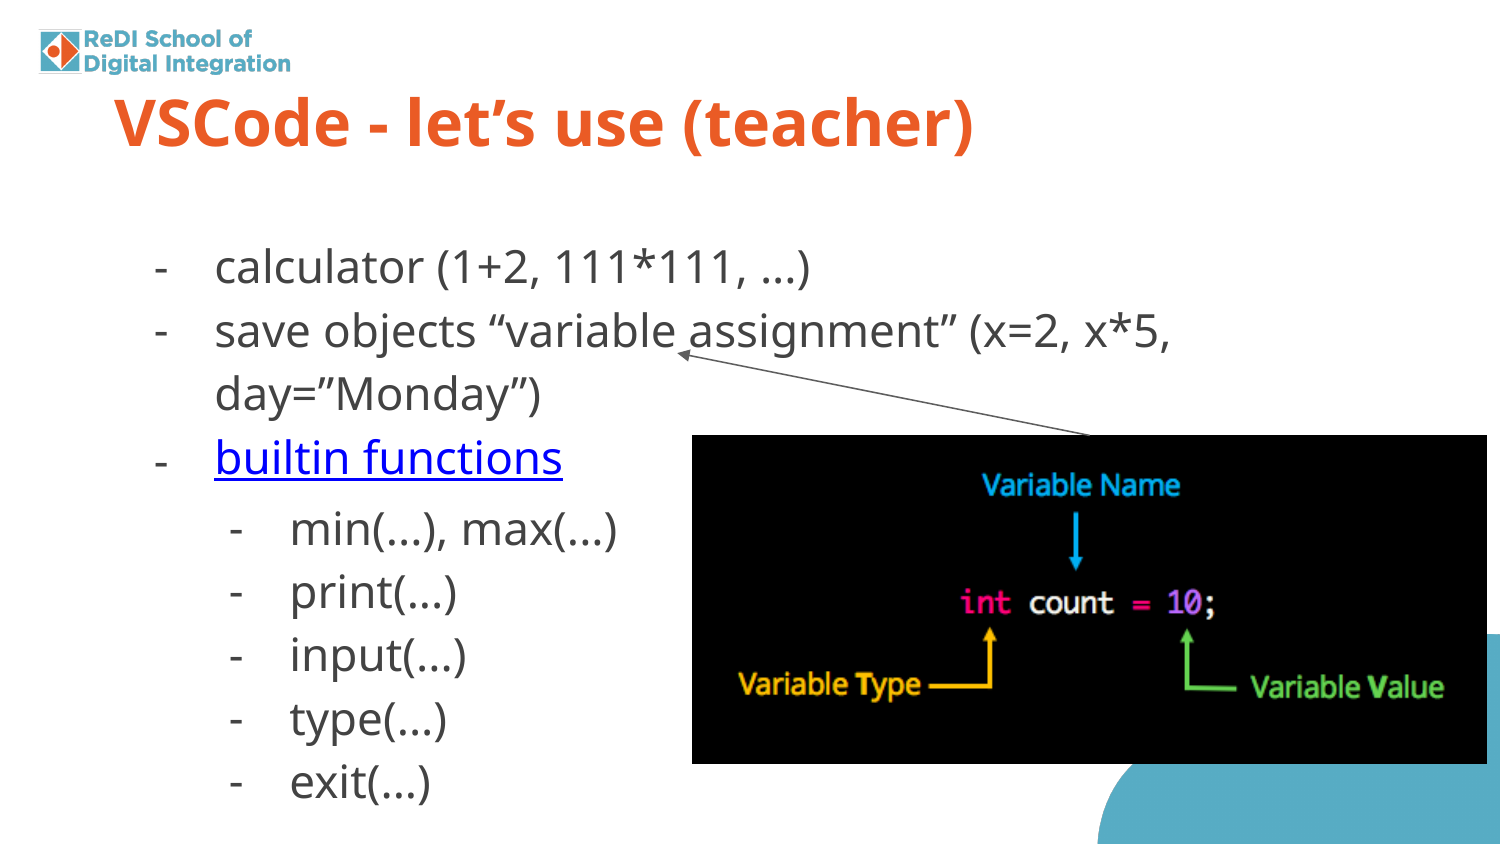

VSCode - let’s use (teacher)
calculator (1+2, 111*111, ...)
save objects “variable assignment” (x=2, x*5, day=”Monday”)
builtin functions
min(...), max(...)
print(...)
input(...)
type(...)
exit(...)